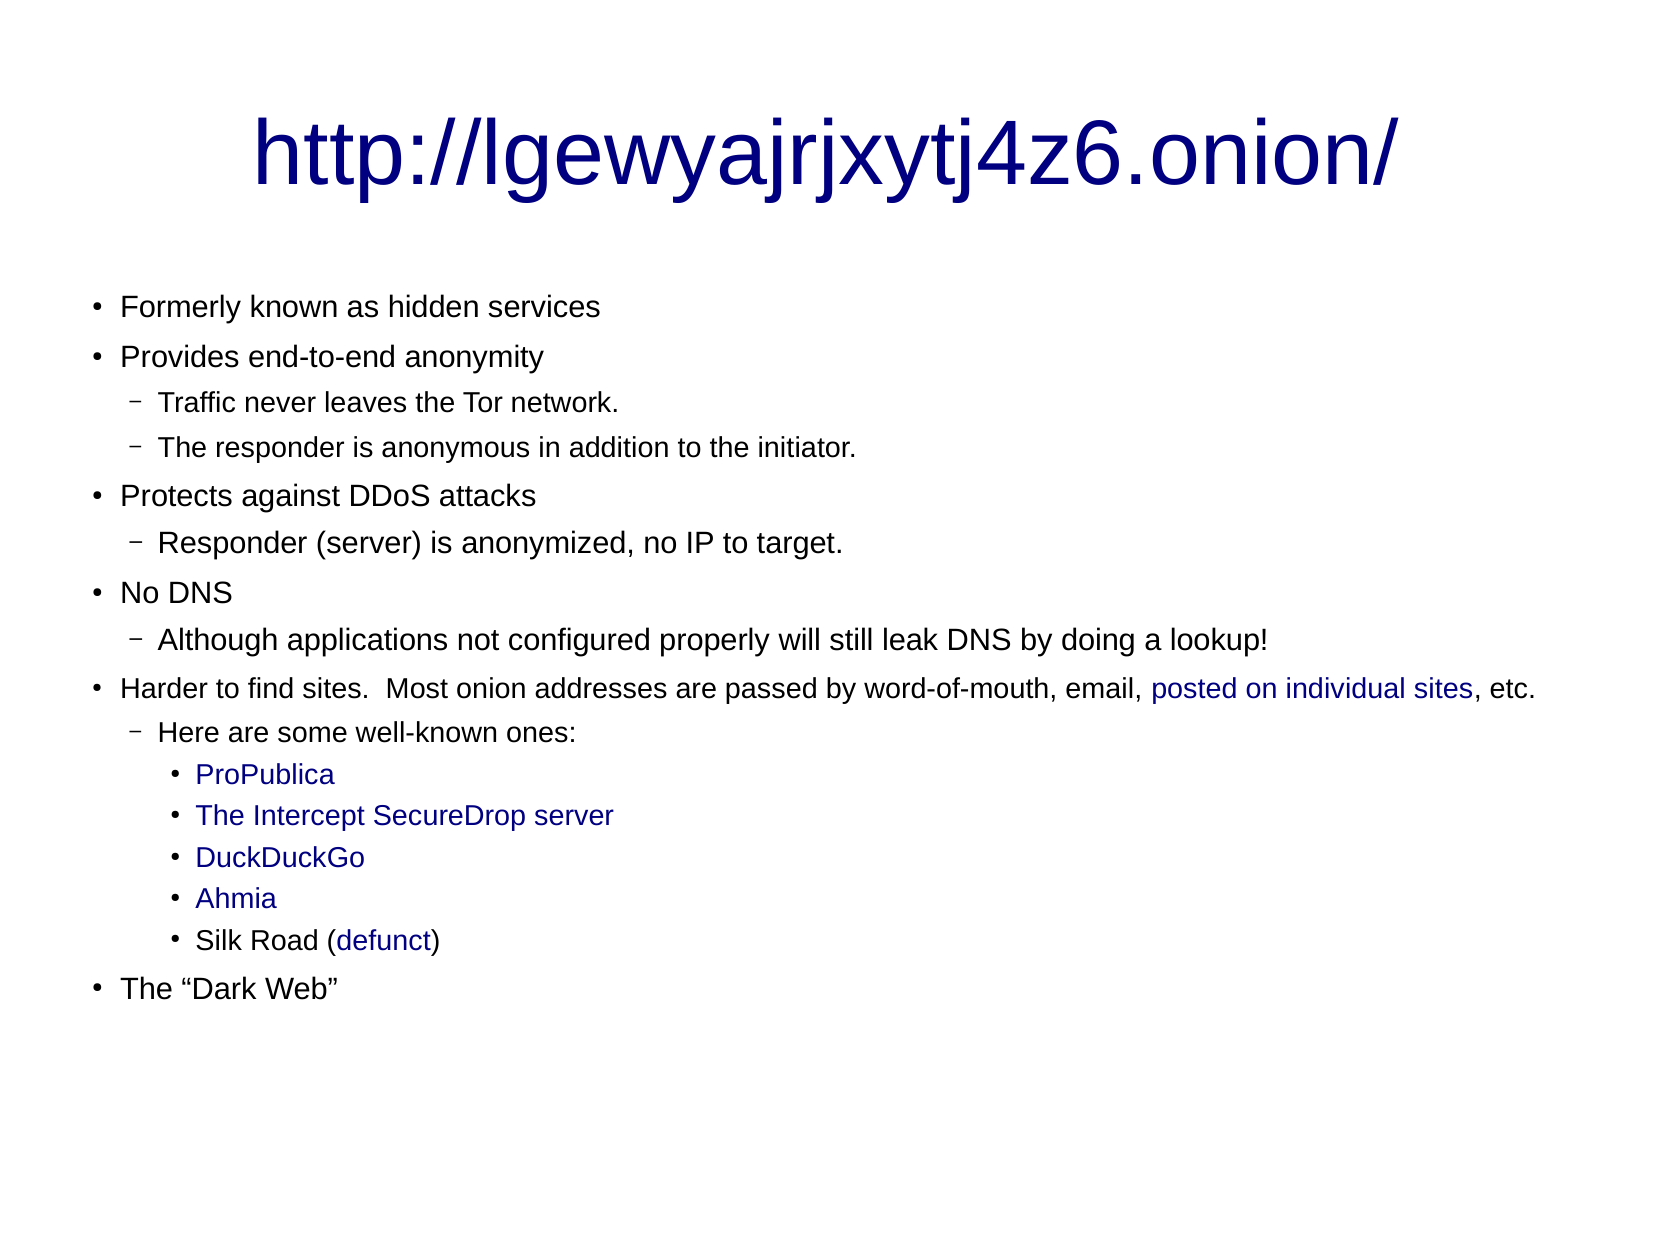

# http://lgewyajrjxytj4z6.onion/
Formerly known as hidden services
Provides end-to-end anonymity
Traffic never leaves the Tor network.
The responder is anonymous in addition to the initiator.
Protects against DDoS attacks
Responder (server) is anonymized, no IP to target.
No DNS
Although applications not configured properly will still leak DNS by doing a lookup!
Harder to find sites. Most onion addresses are passed by word-of-mouth, email, posted on individual sites, etc.
Here are some well-known ones:
ProPublica
The Intercept SecureDrop server
DuckDuckGo
Ahmia
Silk Road (defunct)
The “Dark Web”